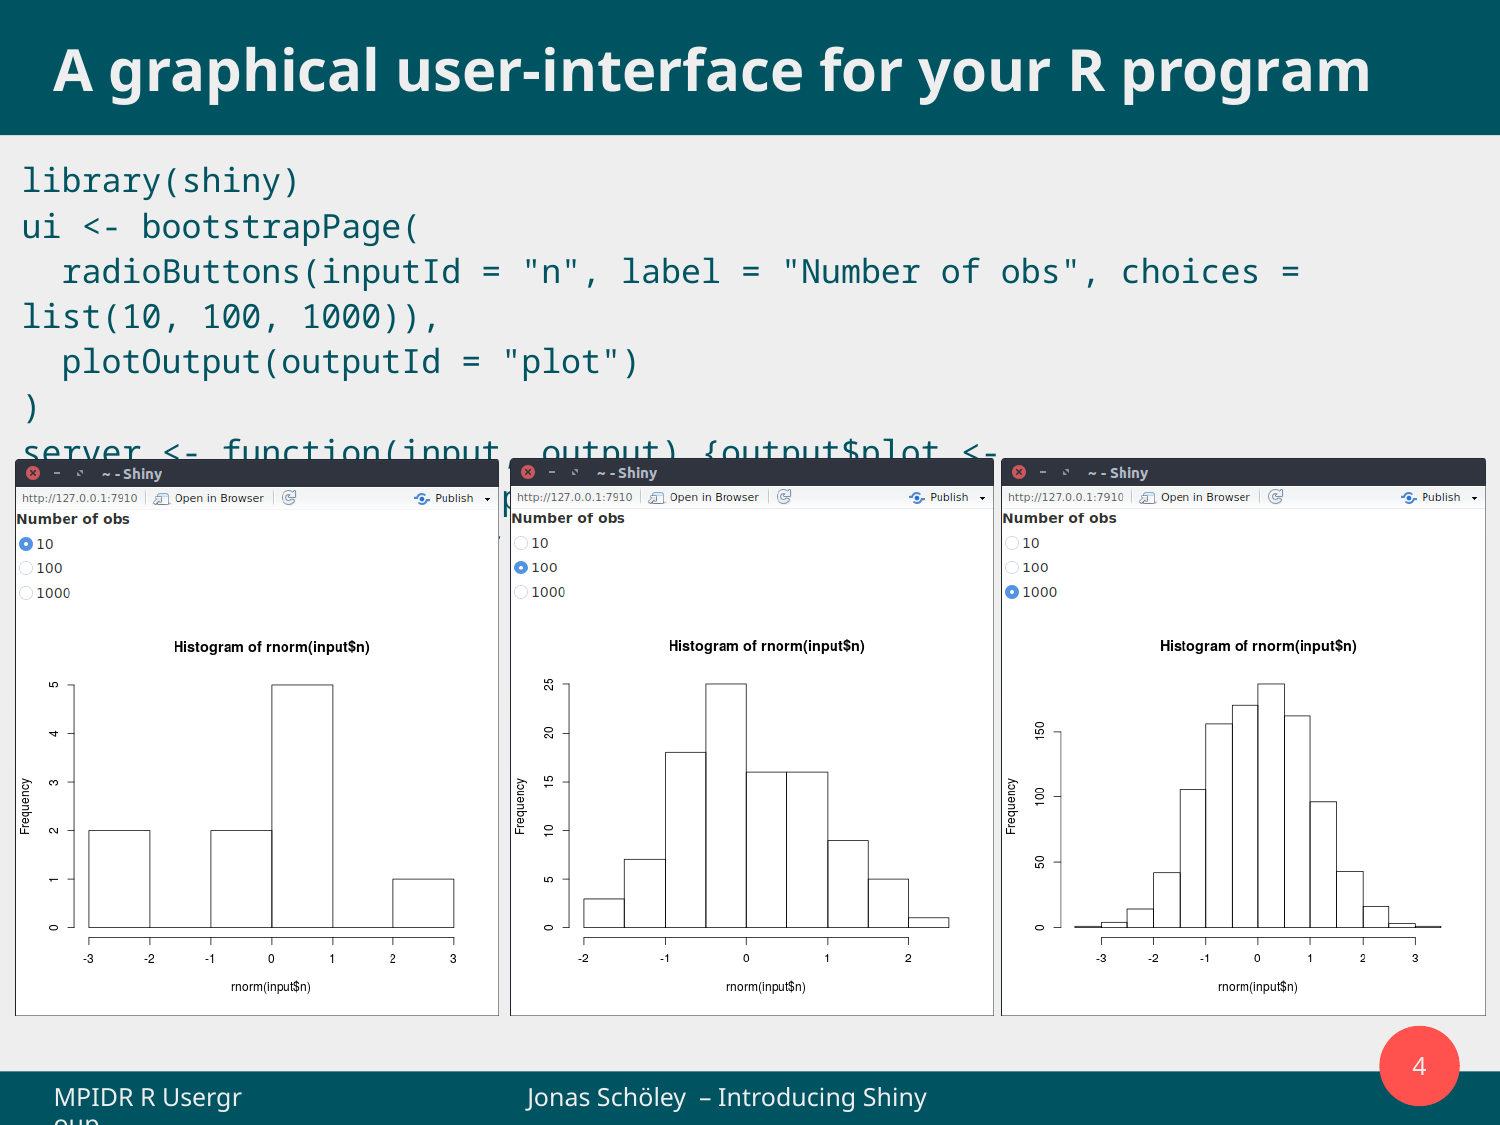

# A graphical user-interface for your R program
library(shiny)
ui <- bootstrapPage(
 radioButtons(inputId = "n", label = "Number of obs", choices = list(10, 100, 1000)),
 plotOutput(outputId = "plot")
)
server <- function(input, output) {output$plot <- renderPlot(hist(rnorm(input$n)))}
shinyApp(ui = ui, server = server)
4
MPIDR R Usergroup
Jonas Schöley – Introducing Shiny